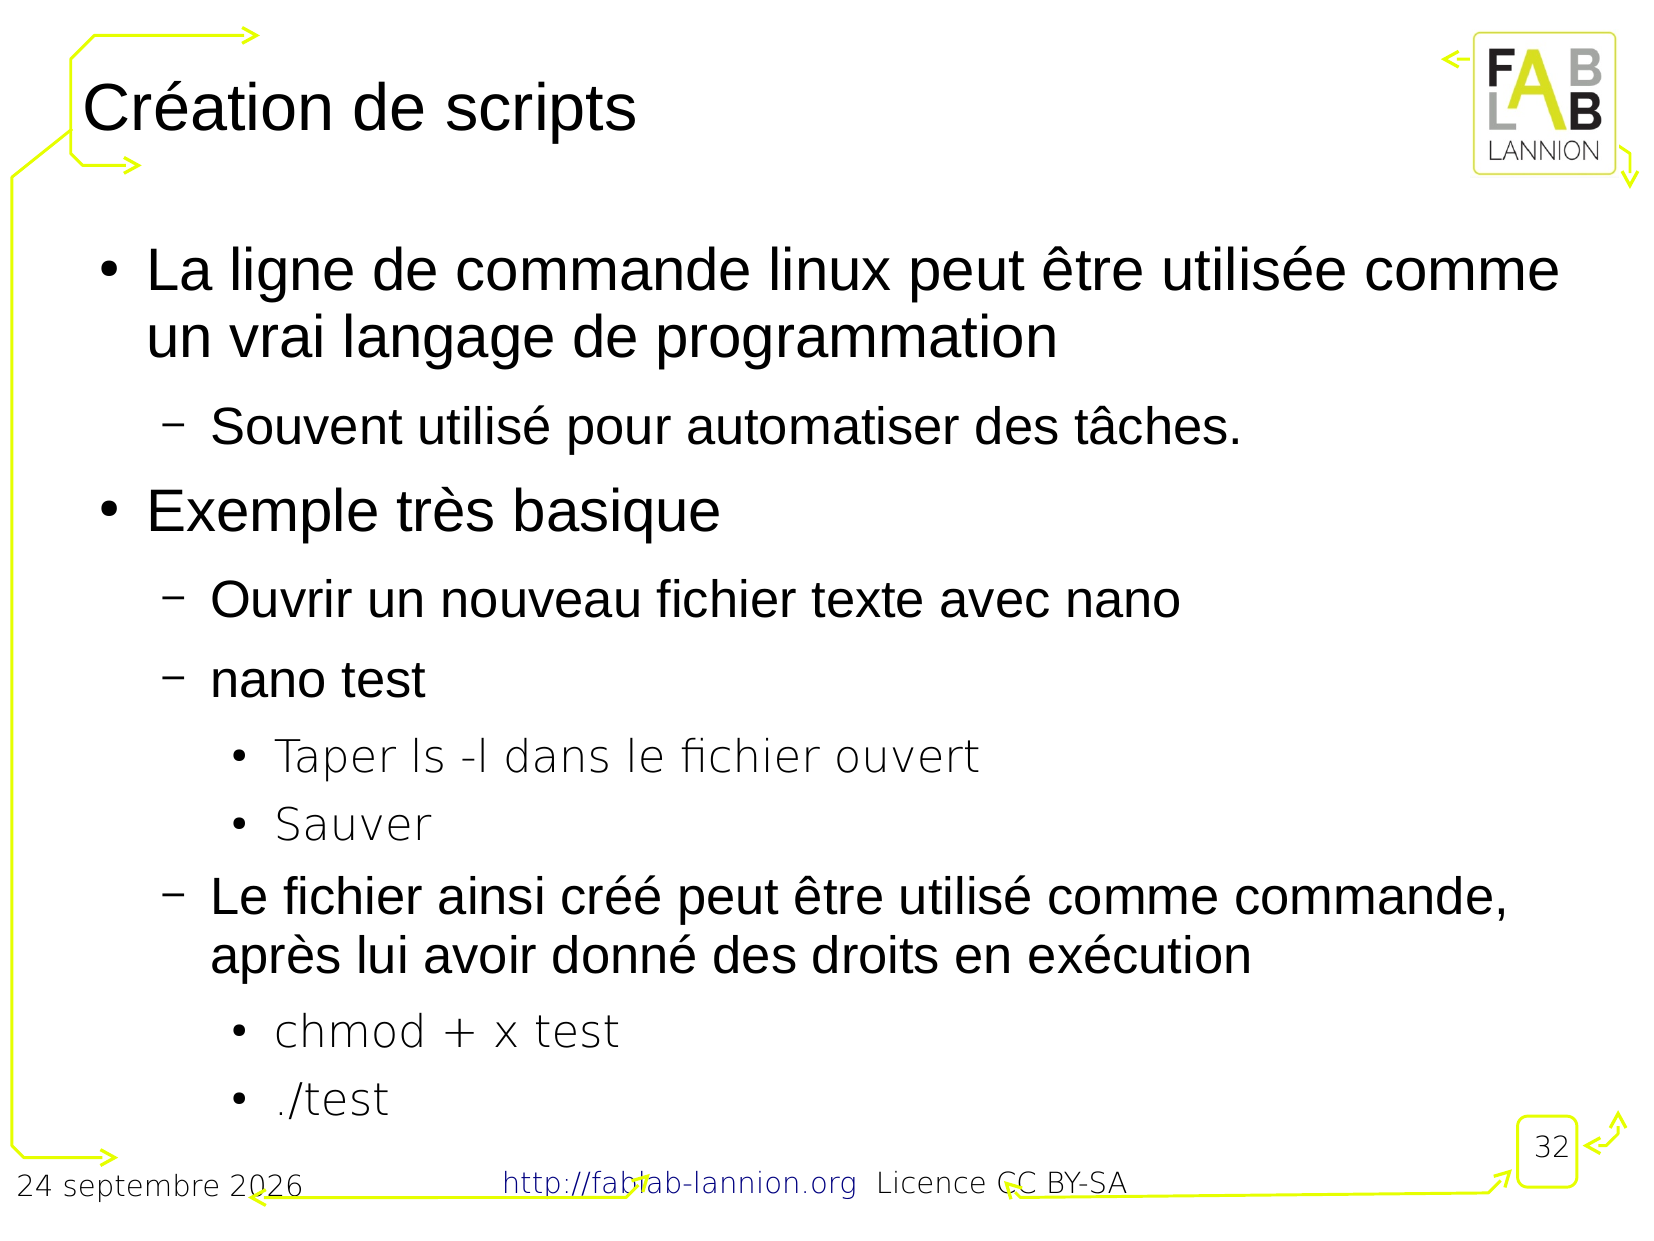

# Création de scripts
La ligne de commande linux peut être utilisée comme un vrai langage de programmation
Souvent utilisé pour automatiser des tâches.
Exemple très basique
Ouvrir un nouveau fichier texte avec nano
nano test
Taper ls -l dans le fichier ouvert
Sauver
Le fichier ainsi créé peut être utilisé comme commande, après lui avoir donné des droits en exécution
chmod + x test
./test
32